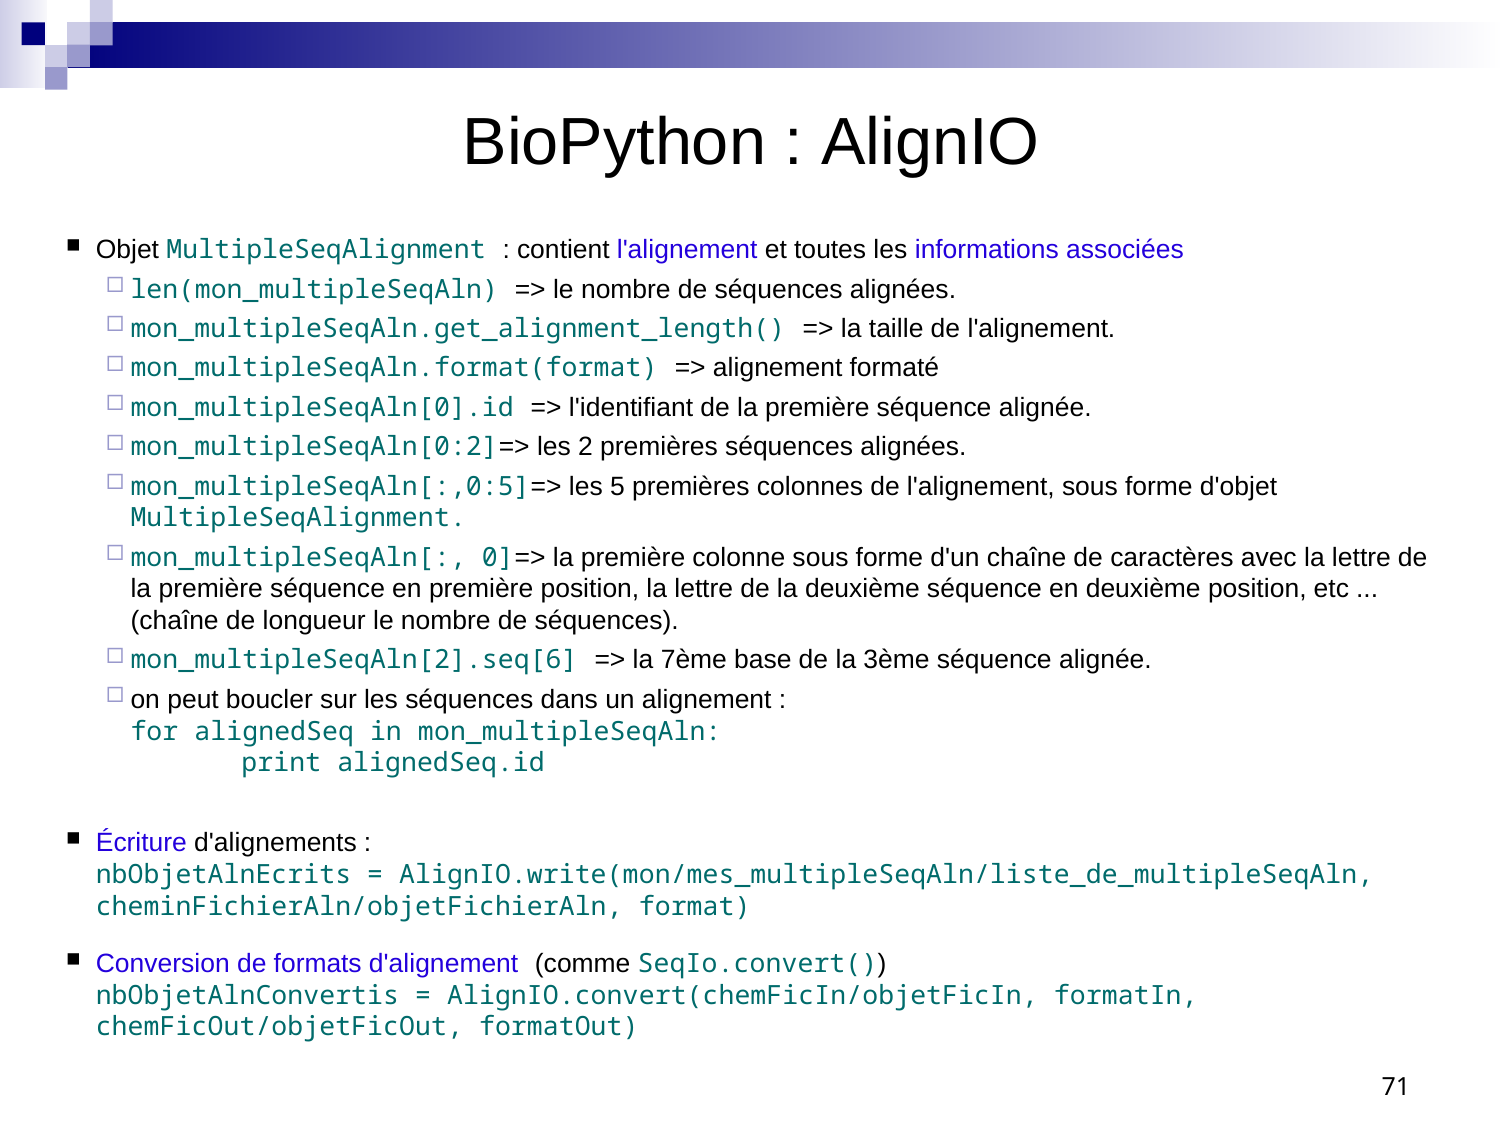

# BioPython : AlignIO
Objet MultipleSeqAlignment : contient l'alignement et toutes les informations associées
len(mon_multipleSeqAln) => le nombre de séquences alignées.
mon_multipleSeqAln.get_alignment_length() => la taille de l'alignement.
mon_multipleSeqAln.format(format) => alignement formaté
mon_multipleSeqAln[0].id => l'identifiant de la première séquence alignée.
mon_multipleSeqAln[0:2]=> les 2 premières séquences alignées.
mon_multipleSeqAln[:,0:5]=> les 5 premières colonnes de l'alignement, sous forme d'objet MultipleSeqAlignment.
mon_multipleSeqAln[:, 0]=> la première colonne sous forme d'un chaîne de caractères avec la lettre de la première séquence en première position, la lettre de la deuxième séquence en deuxième position, etc ... (chaîne de longueur le nombre de séquences).
mon_multipleSeqAln[2].seq[6] => la 7ème base de la 3ème séquence alignée.
on peut boucler sur les séquences dans un alignement :
for alignedSeq in mon_multipleSeqAln:
	 print alignedSeq.id
Écriture d'alignements :
nbObjetAlnEcrits = AlignIO.write(mon/mes_multipleSeqAln/liste_de_multipleSeqAln, cheminFichierAln/objetFichierAln, format)
Conversion de formats d'alignement (comme SeqIo.convert())
nbObjetAlnConvertis = AlignIO.convert(chemFicIn/objetFicIn, formatIn, chemFicOut/objetFicOut, formatOut)
71